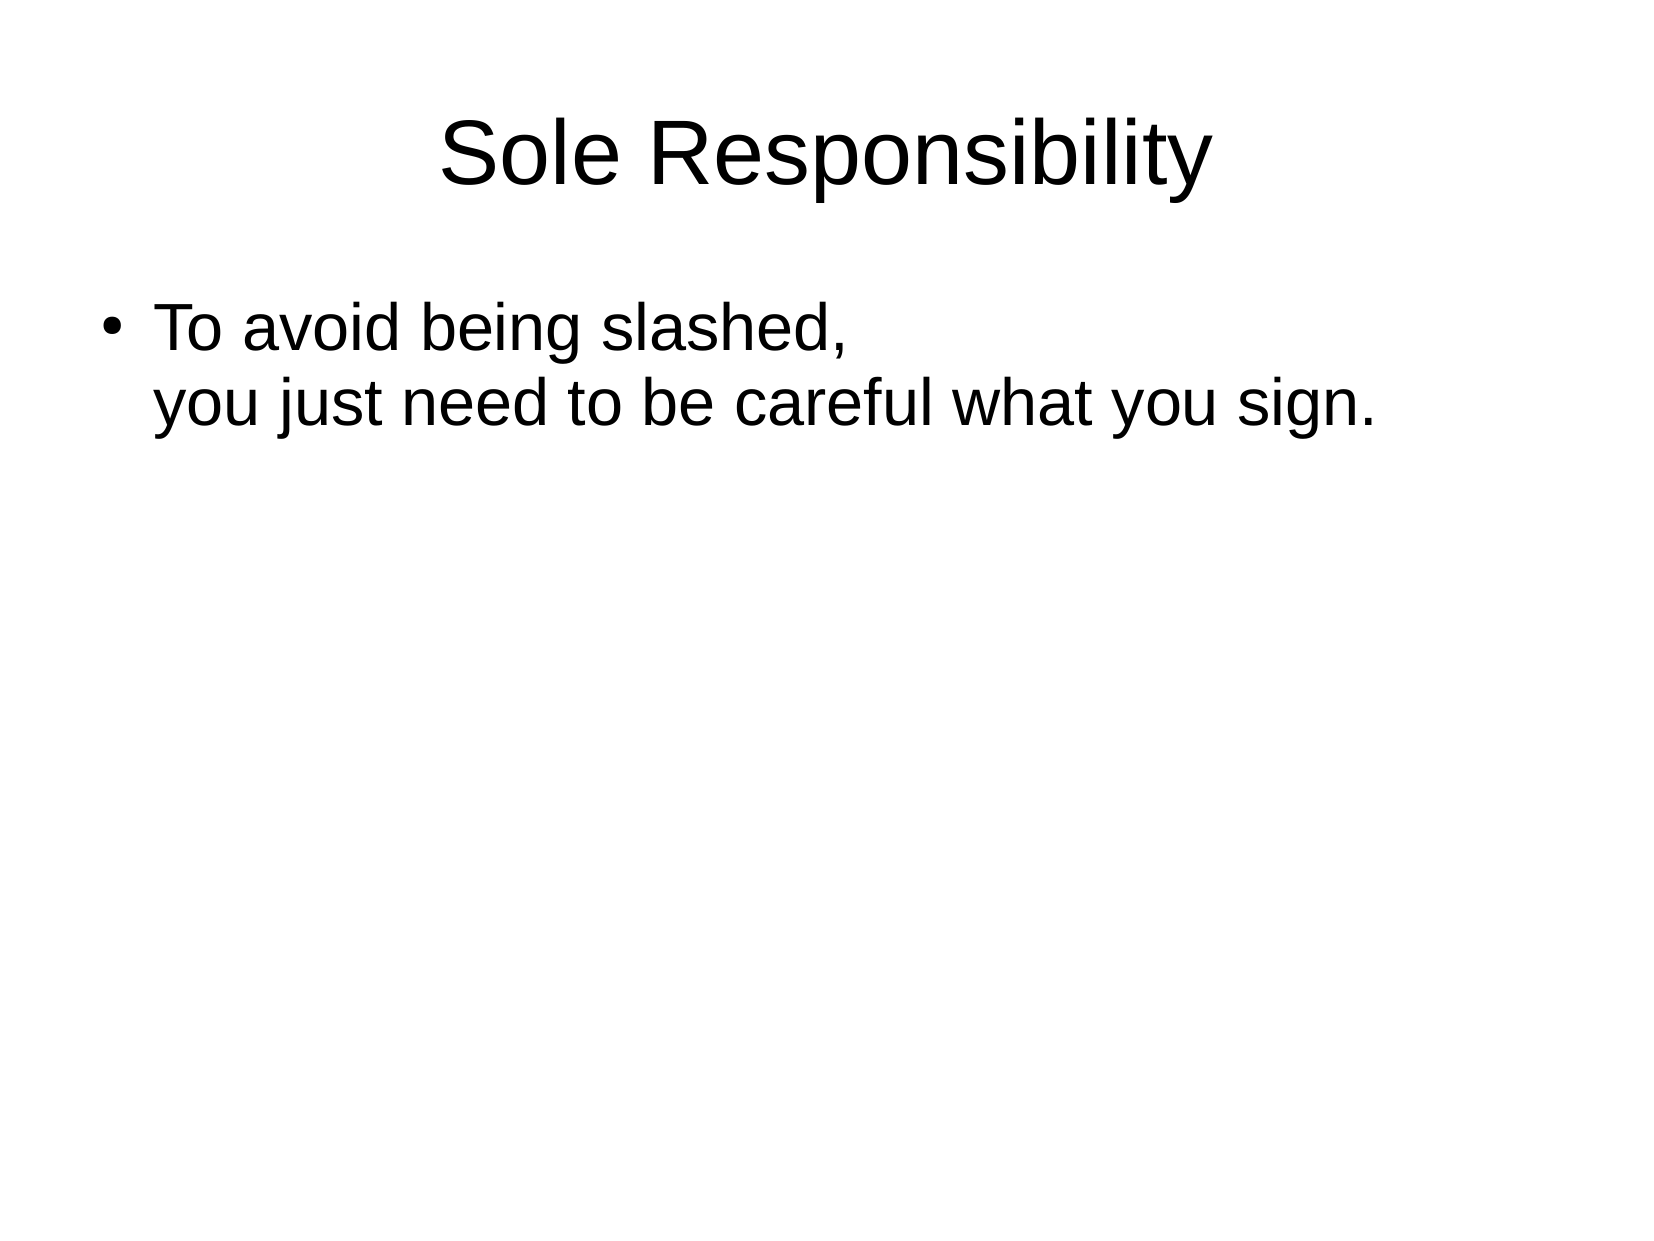

# Sole Responsibility
To avoid being slashed,
you just need to be careful what you sign.